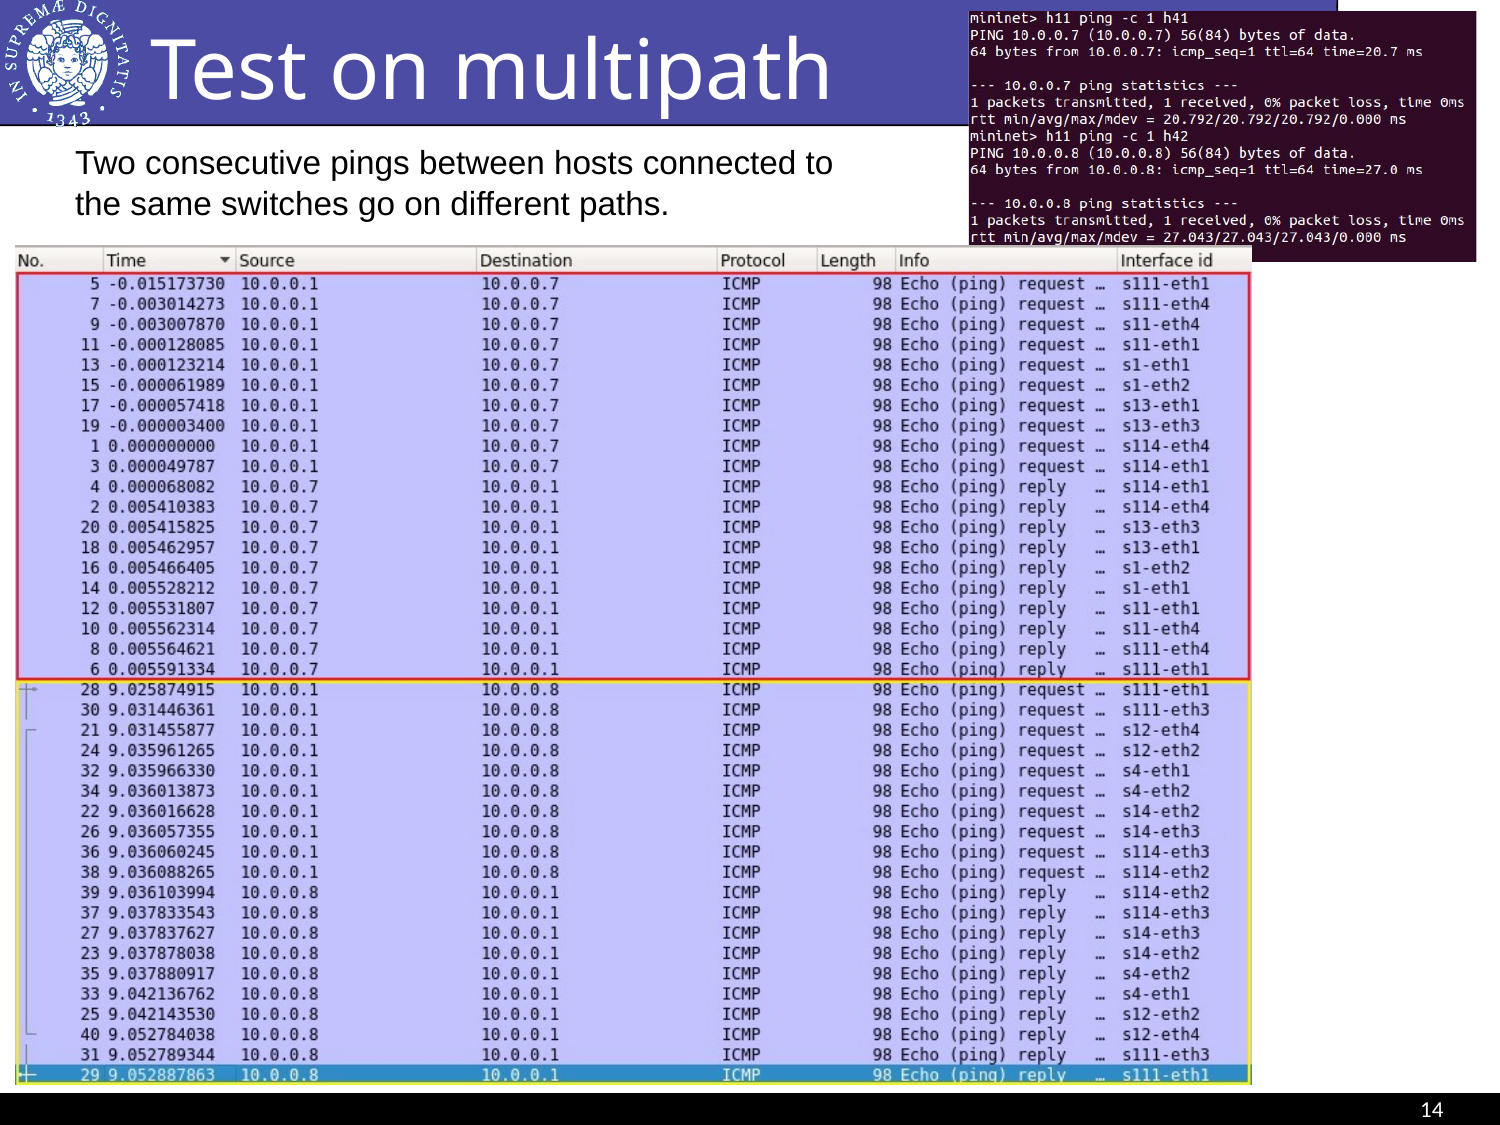

Test on multipath
Two consecutive pings between hosts connected to the same switches go on different paths.